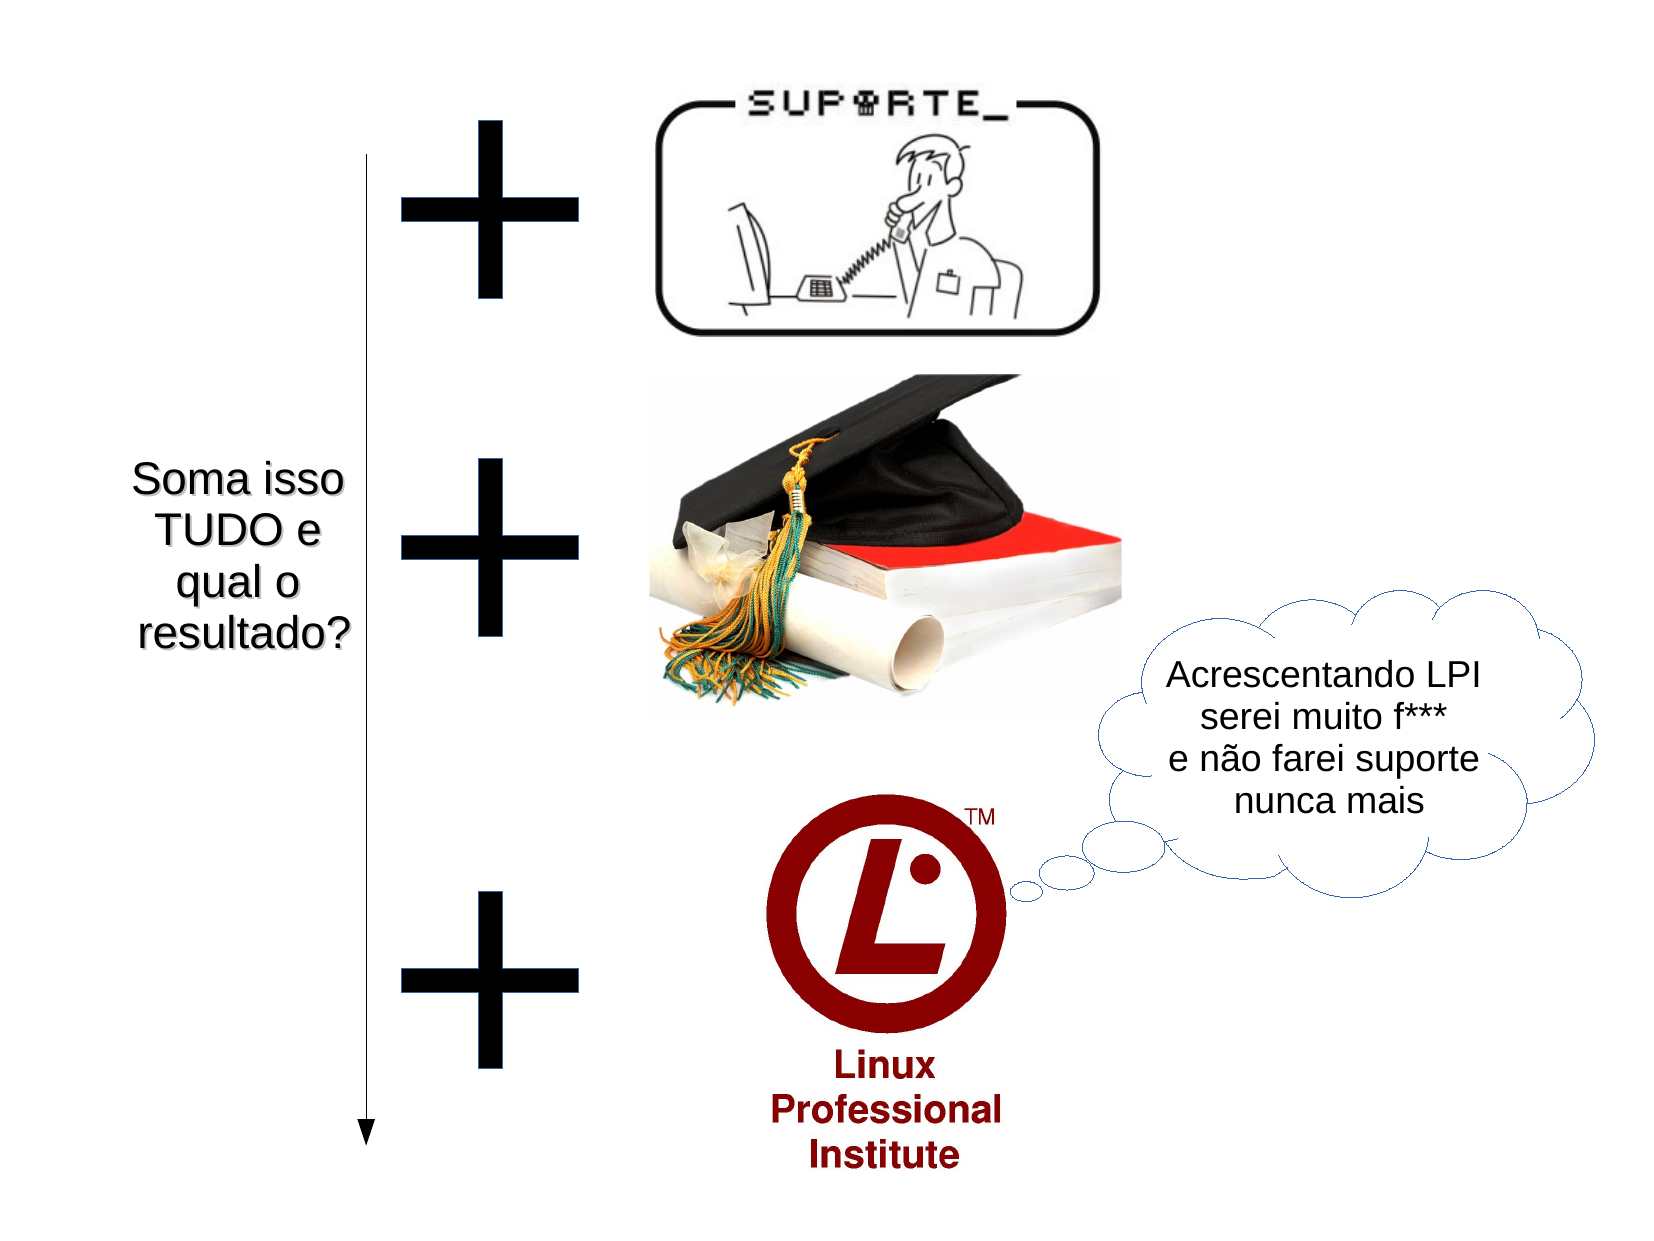

Soma isso
TUDO e
qual o
resultado?
Acrescentando LPI
serei muito f***
e não farei suporte
nunca mais